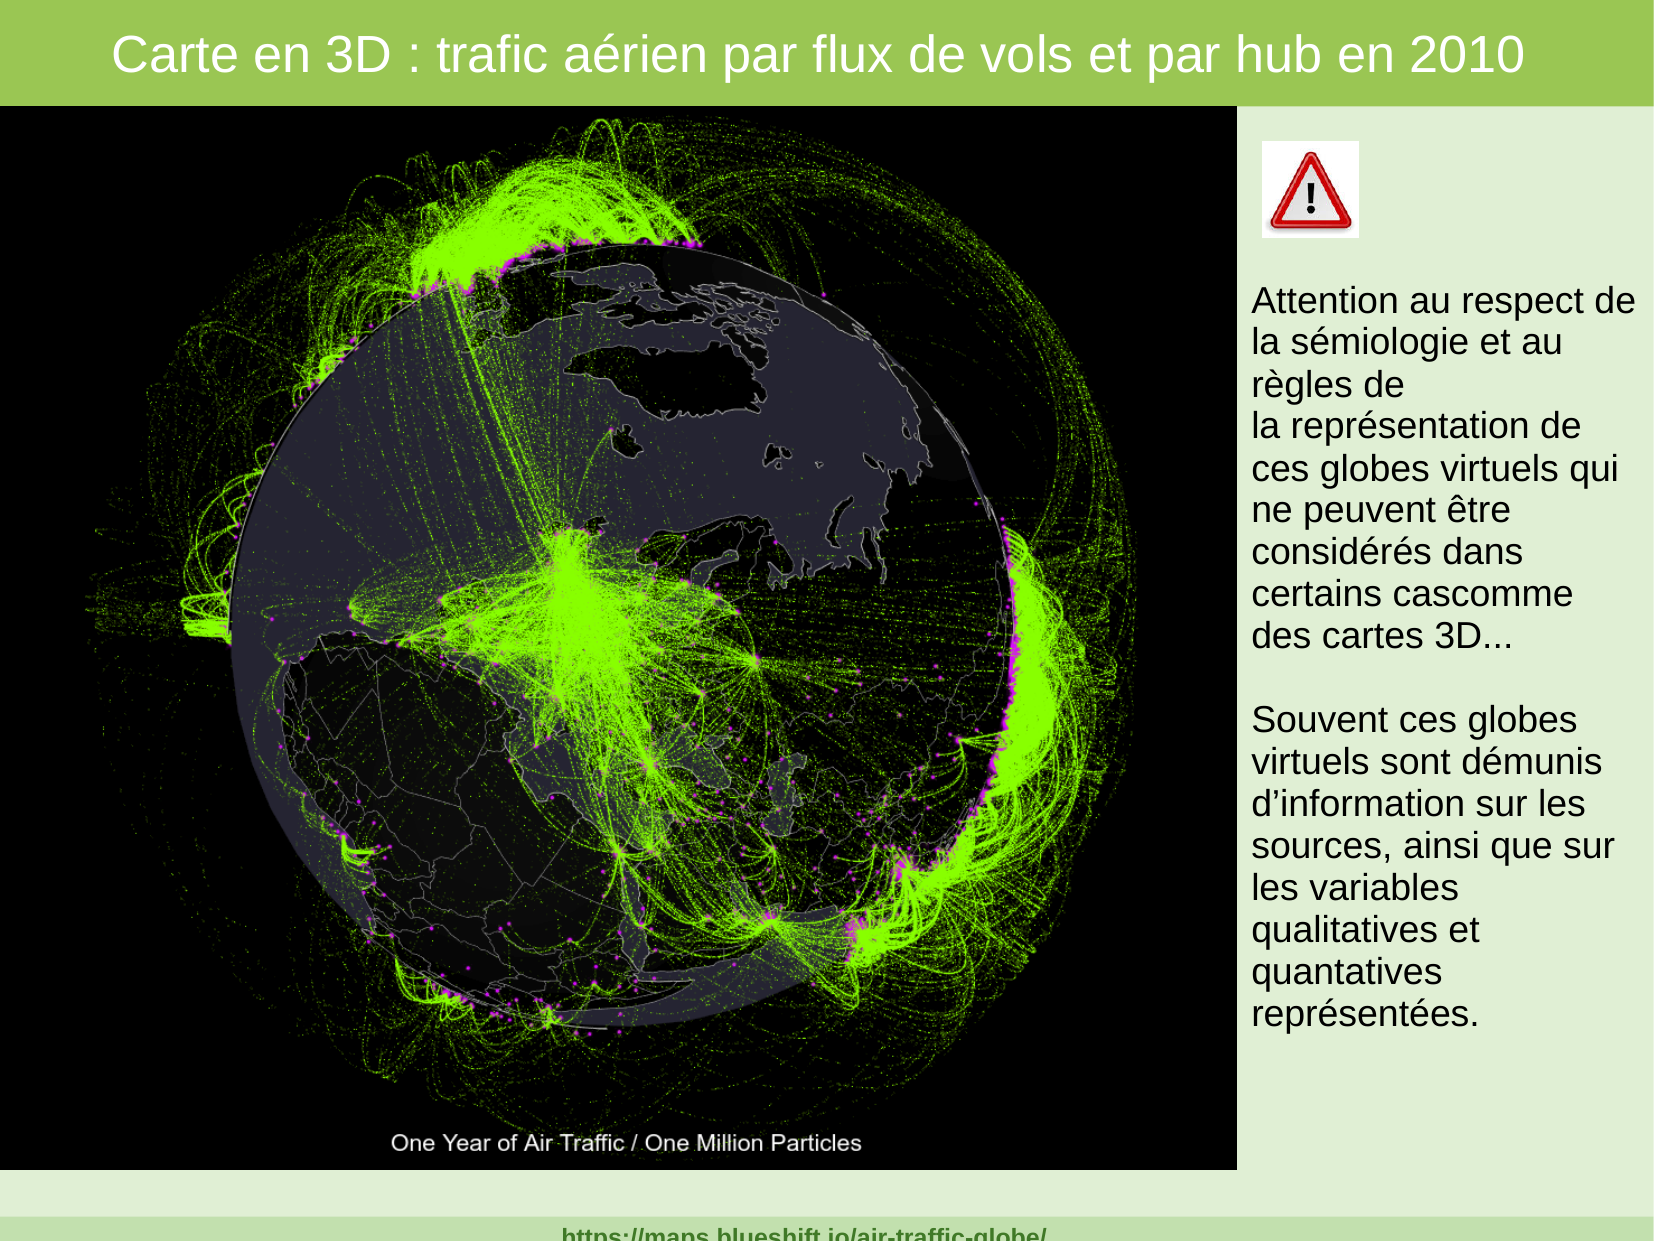

# Carte en 3D : trafic aérien par flux de vols et par hub en 2010
Attention au respect de la sémiologie et au règles de
la représentation de ces globes virtuels qui ne peuvent être
considérés dans certains cascomme des cartes 3D...
Souvent ces globes virtuels sont démunis d’information sur les sources, ainsi que sur les variables qualitatives et quantatives représentées.
https://maps.blueshift.io/air-traffic-globe/